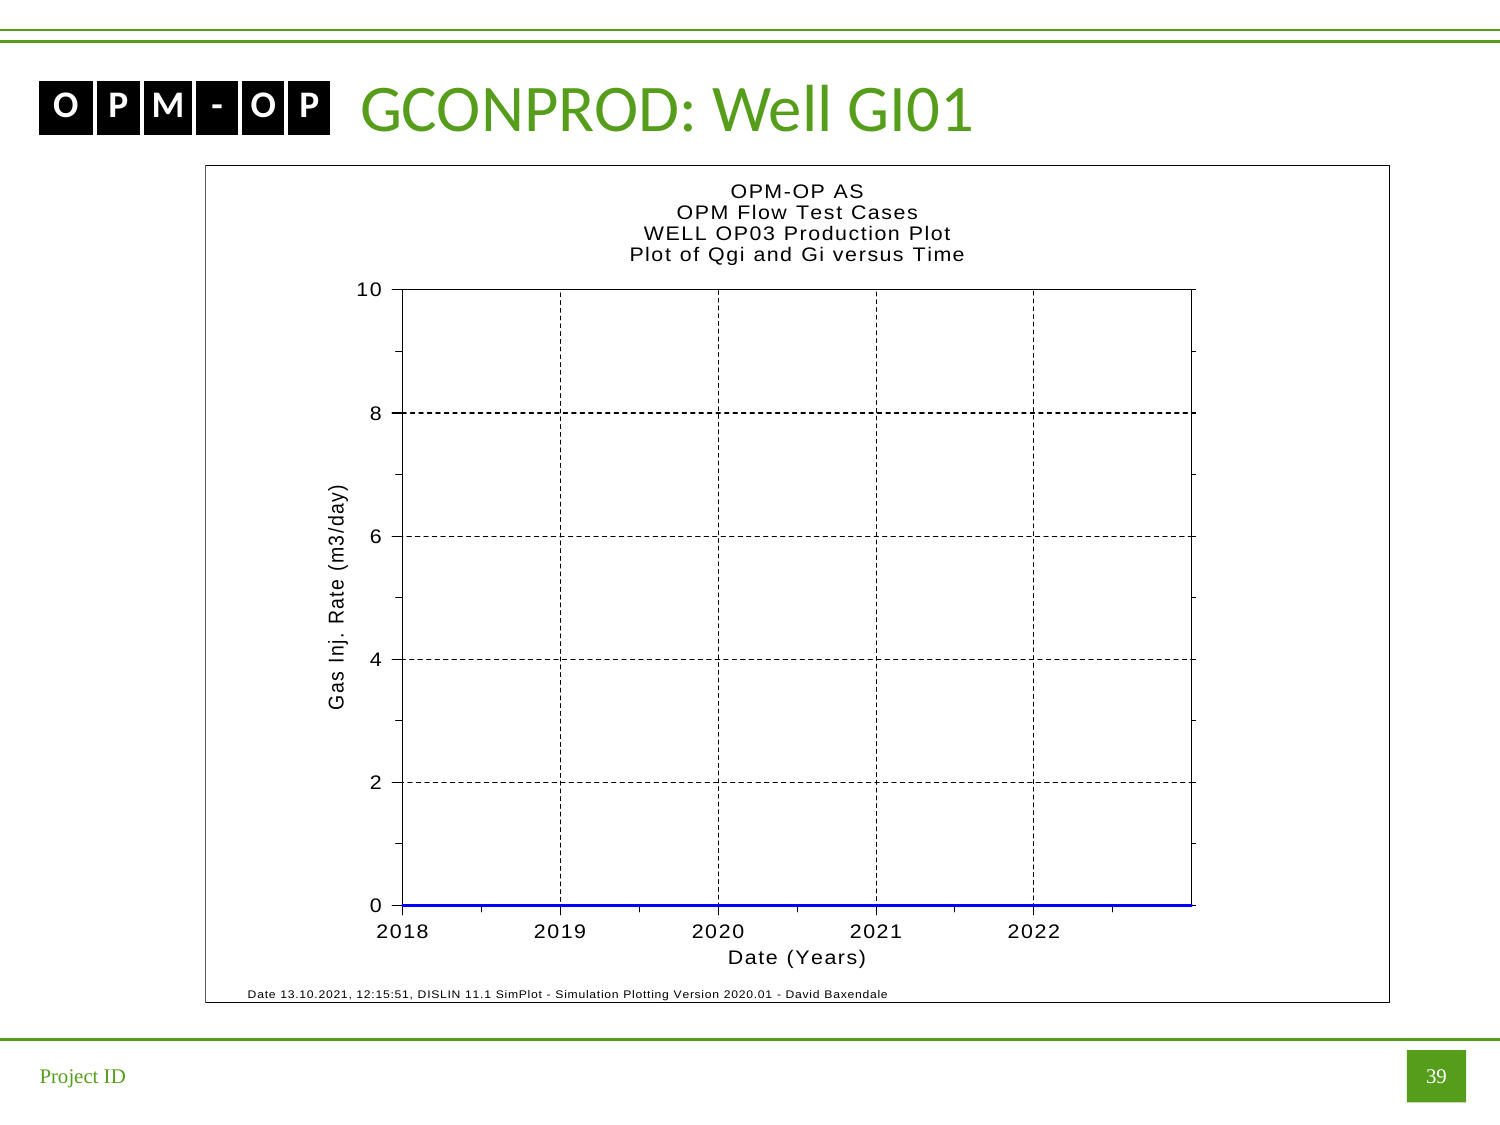

# GCONPROD: Well GI01
Project ID
39